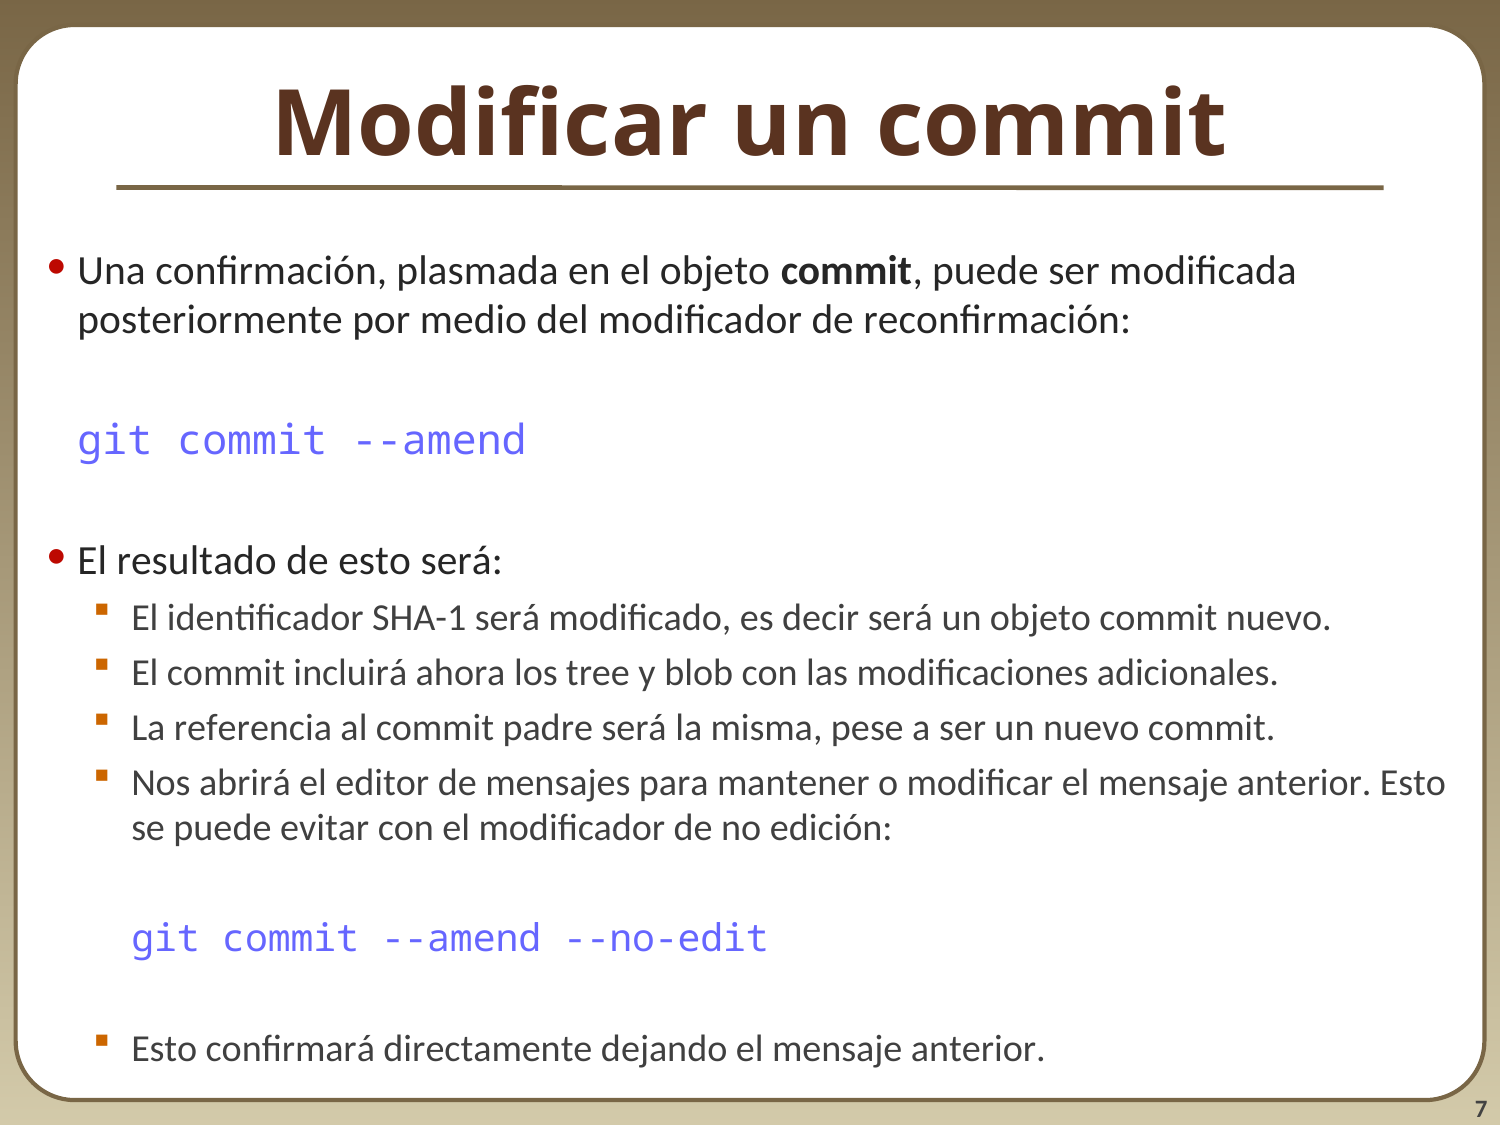

# Modificar un commit
Una confirmación, plasmada en el objeto commit, puede ser modificada posteriormente por medio del modificador de reconfirmación:
git commit --amend
El resultado de esto será:
El identificador SHA-1 será modificado, es decir será un objeto commit nuevo.
El commit incluirá ahora los tree y blob con las modificaciones adicionales.
La referencia al commit padre será la misma, pese a ser un nuevo commit.
Nos abrirá el editor de mensajes para mantener o modificar el mensaje anterior. Esto se puede evitar con el modificador de no edición:
git commit --amend --no-edit
Esto confirmará directamente dejando el mensaje anterior.